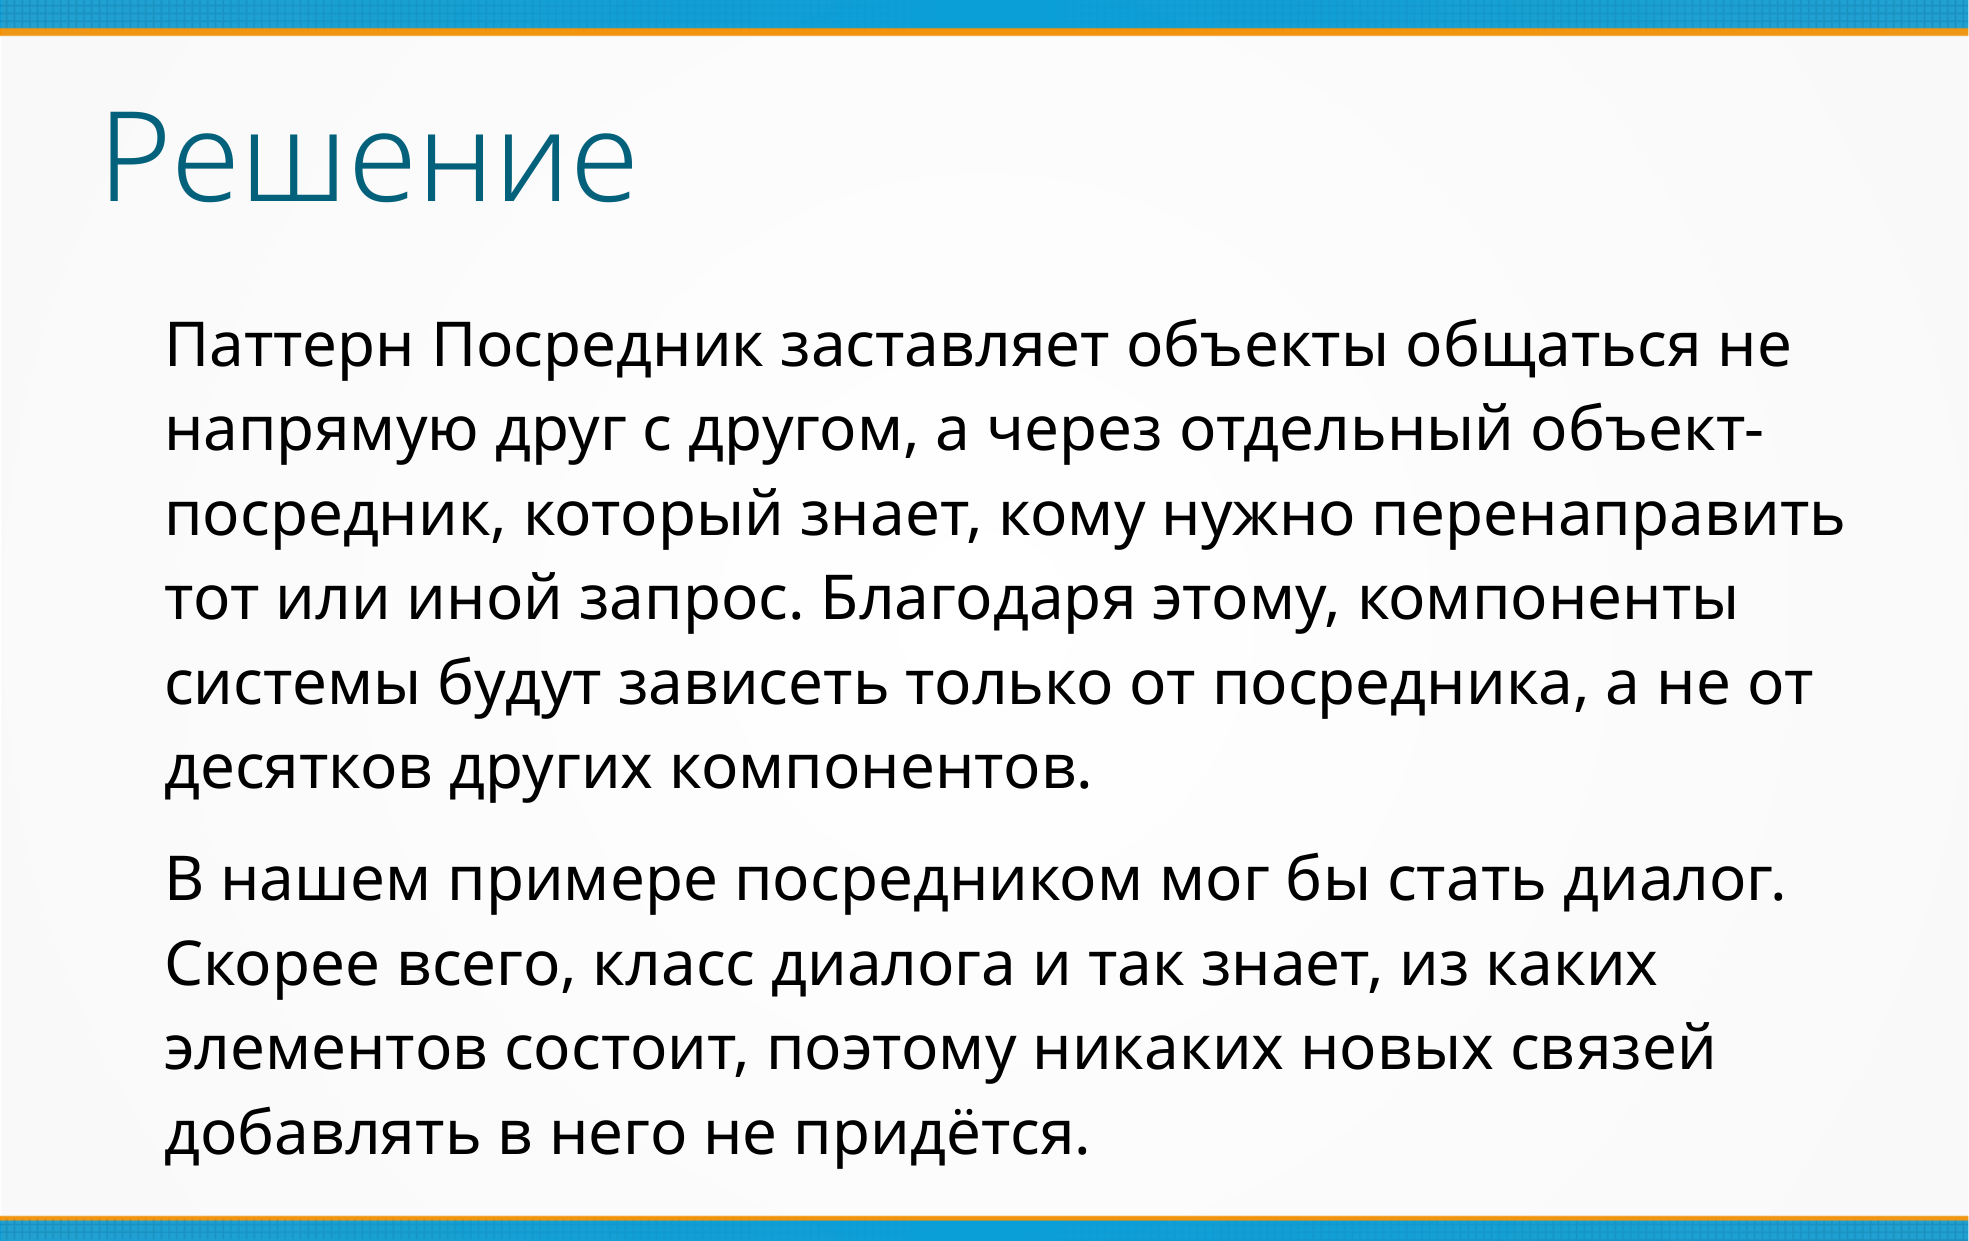

# Решение
Паттерн Посредник заставляет объекты общаться не напрямую друг с другом, а через отдельный объект-посредник, который знает, кому нужно перенаправить тот или иной запрос. Благодаря этому, компоненты системы будут зависеть только от посредника, а не от десятков других компонентов.
В нашем примере посредником мог бы стать диалог. Скорее всего, класс диалога и так знает, из каких элементов состоит, поэтому никаких новых связей добавлять в него не придётся.